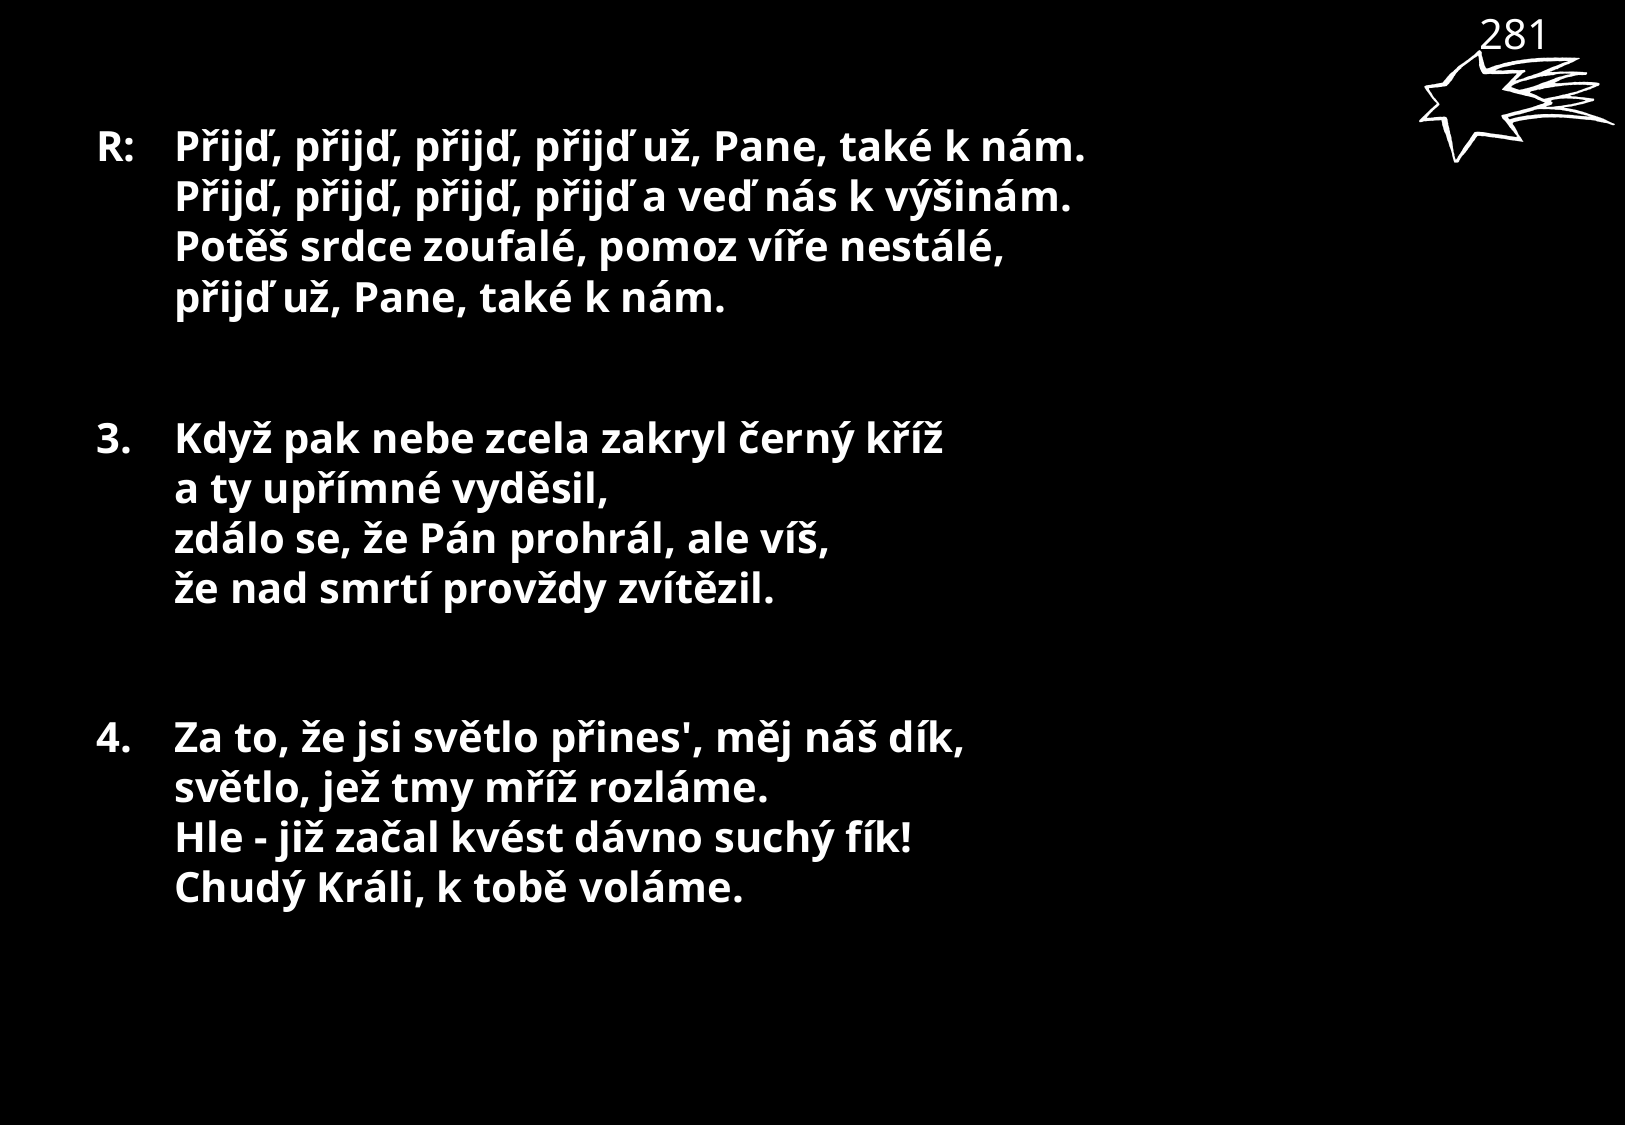

281
# R: 	Přijď, přijď, přijď, přijď už, Pane, také k nám. Přijď, přijď, přijď, přijď a veď nás k výšinám. Potěš srdce zoufalé, pomoz víře nestálé, přijď už, Pane, také k nám.
Když pak nebe zcela zakryl černý kříž
a ty upřímné vyděsil,
zdálo se, že Pán prohrál, ale víš,
že nad smrtí provždy zvítězil.
4.	Za to, že jsi světlo přines', měj náš dík,
světlo, jež tmy mříž rozláme.
Hle - již začal kvést dávno suchý fík!
Chudý Králi, k tobě voláme.